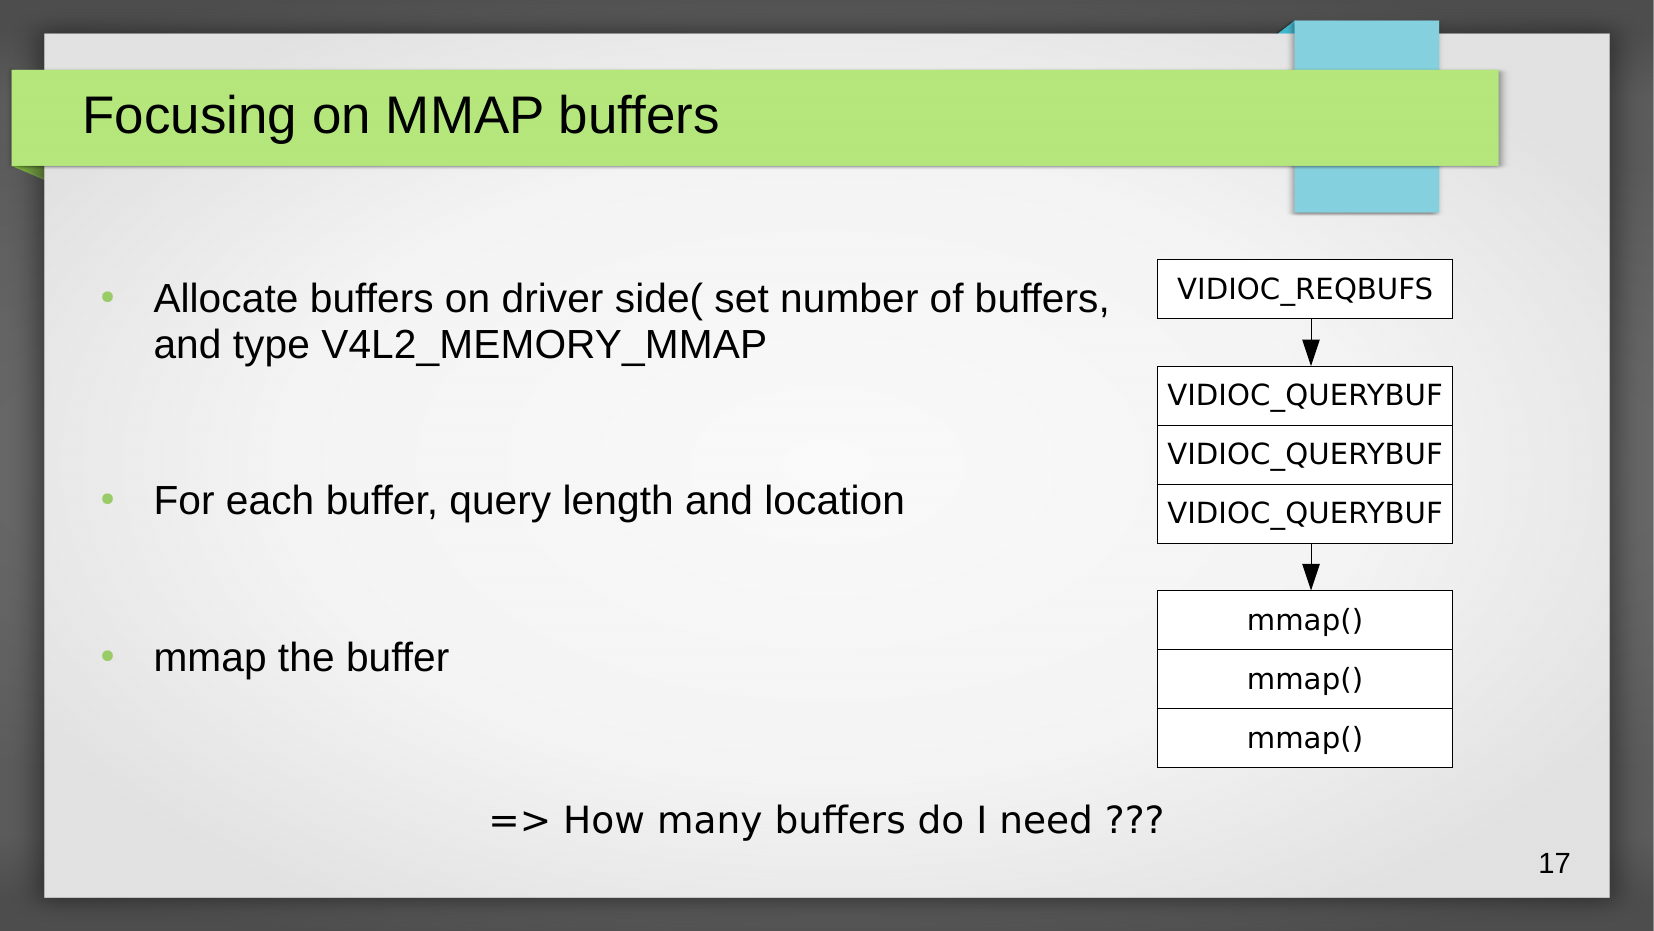

# Focusing on MMAP buffers
VIDIOC_REQBUFS
Allocate buffers on driver side( set number of buffers, and type V4L2_MEMORY_MMAP
For each buffer, query length and location
mmap the buffer
VIDIOC_QUERYBUF
VIDIOC_QUERYBUF
VIDIOC_QUERYBUF
mmap()
mmap()
mmap()
=> How many buffers do I need ???
17